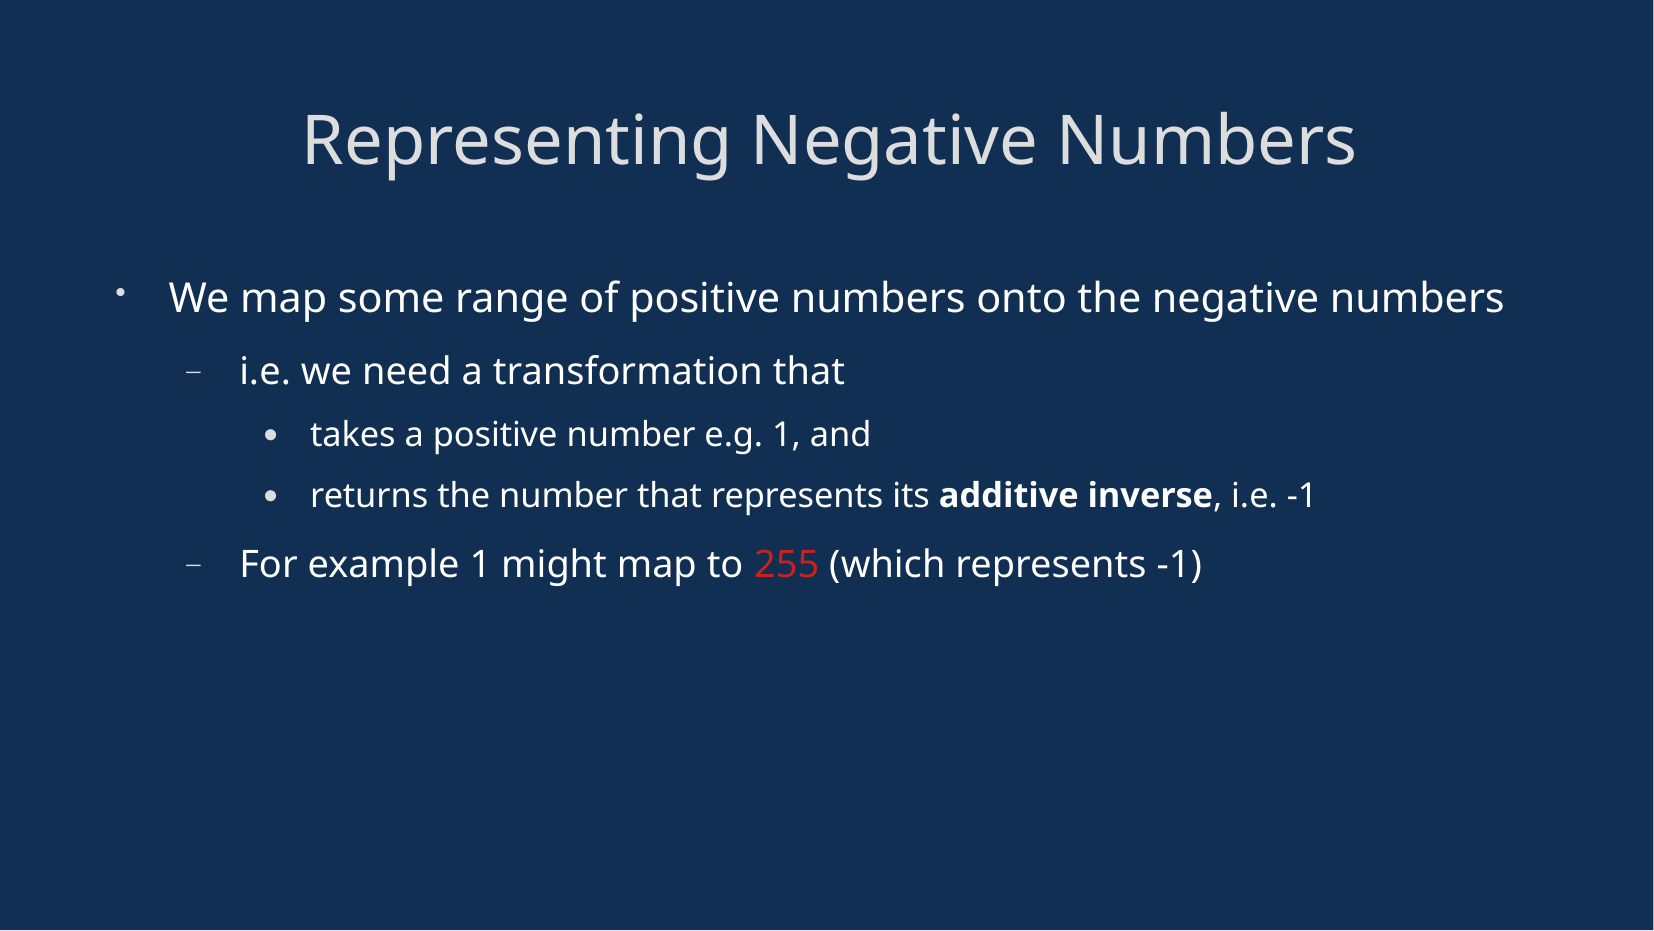

# Representing Negative Numbers
We map some range of positive numbers onto the negative numbers
i.e. we need a transformation that
takes a positive number e.g. 1, and
returns the number that represents its additive inverse, i.e. -1
For example 1 might map to 255 (which represents -1)